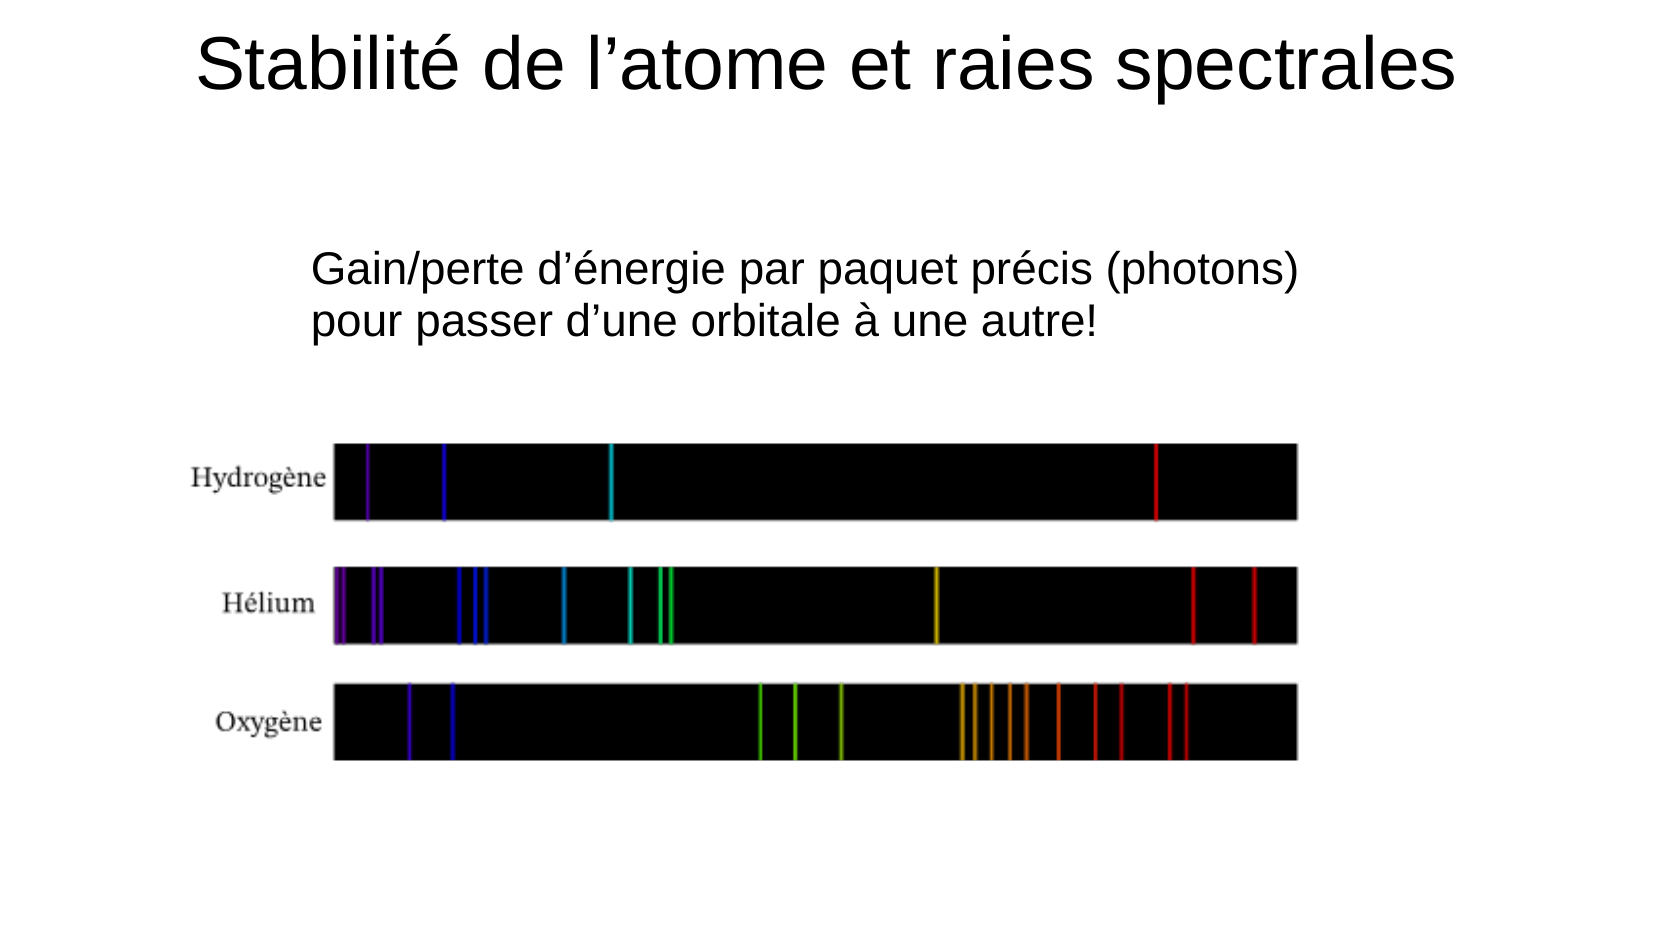

# Stabilité de l’atome et raies spectrales
Gain/perte d’énergie par paquet précis (photons)
pour passer d’une orbitale à une autre!